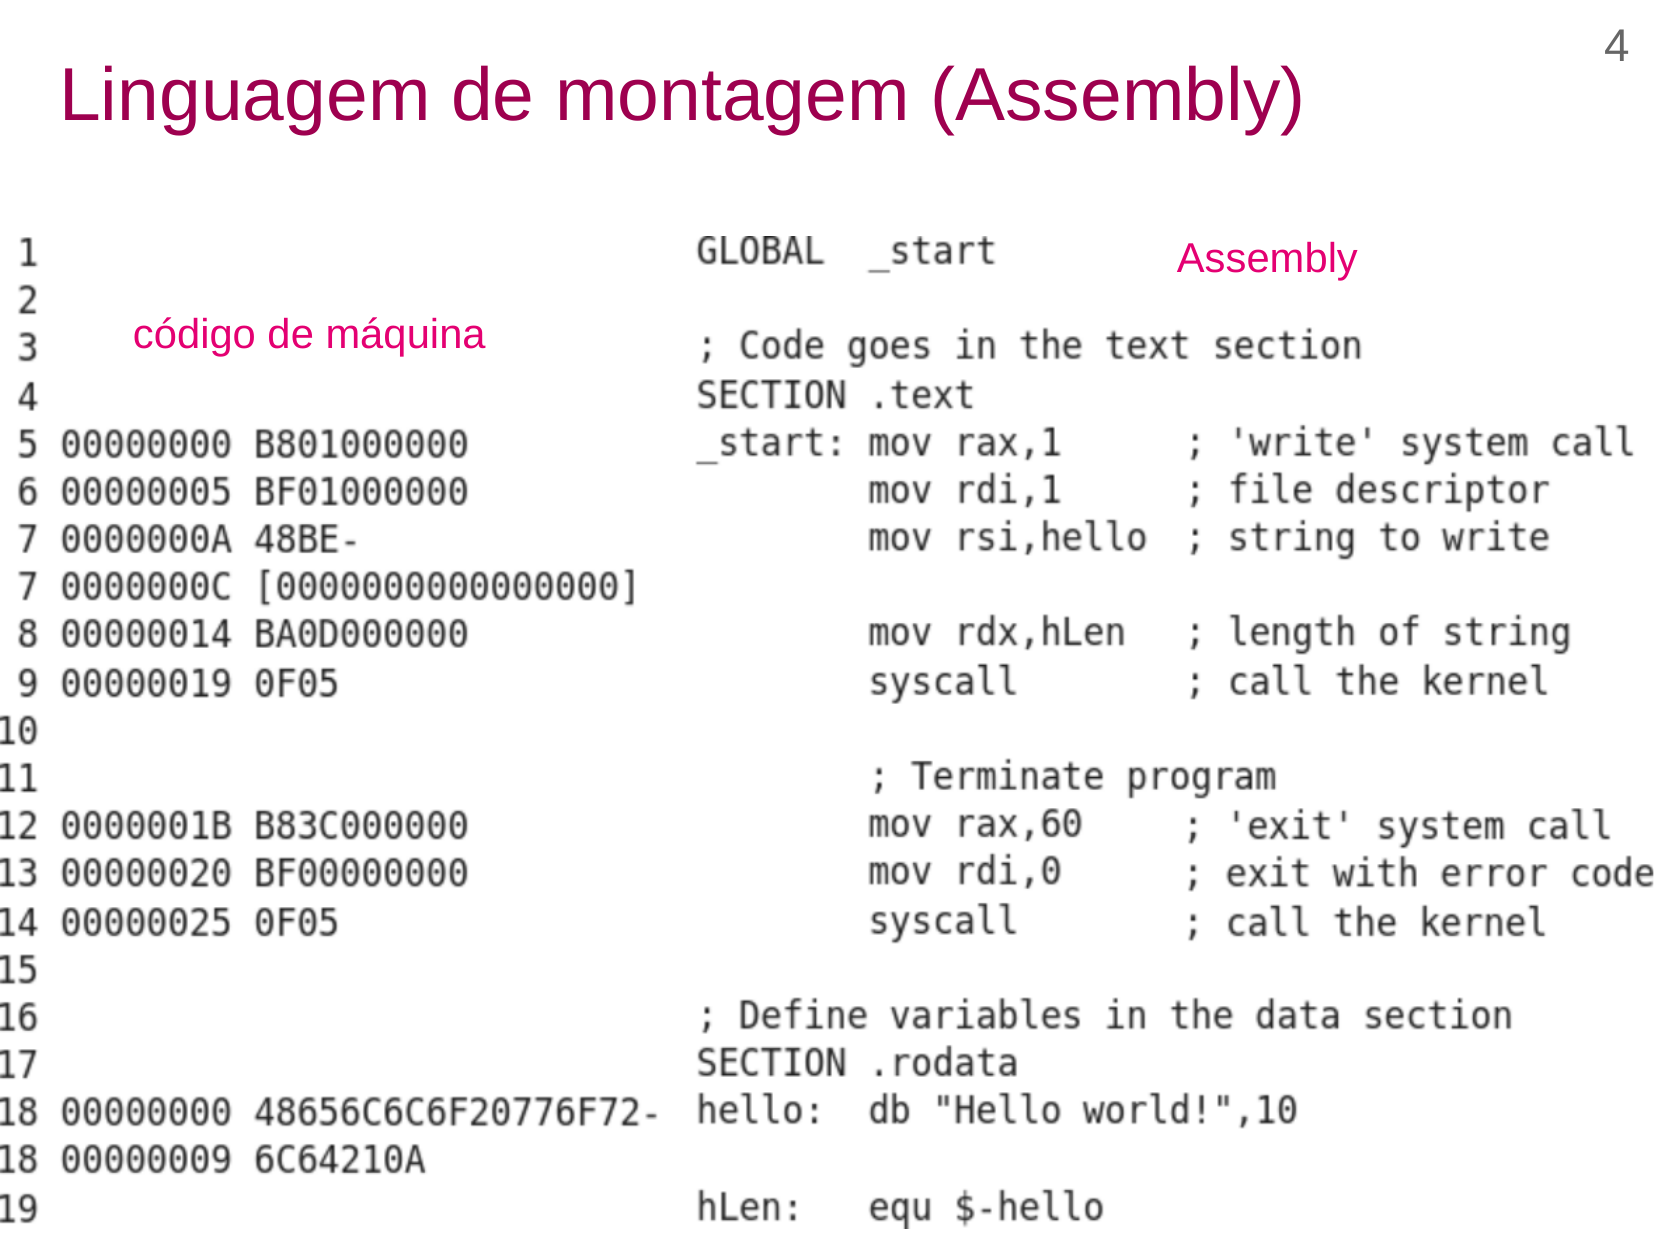

4
# Linguagem de montagem (Assembly)
Assembly
código de máquina